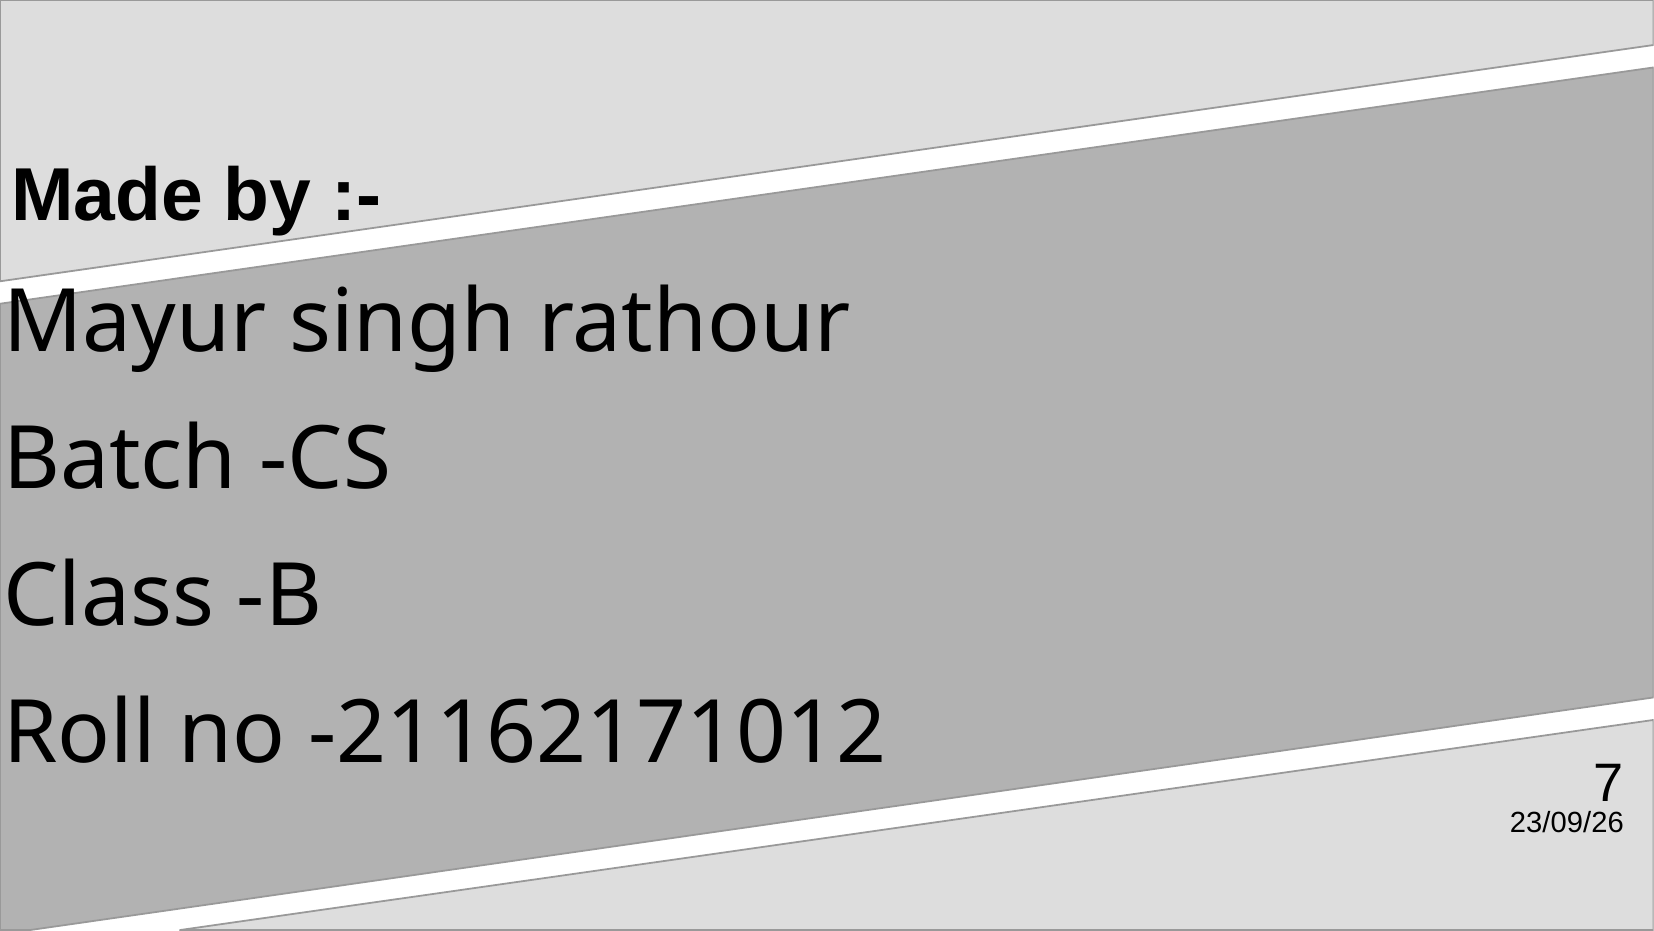

# Made by :-
Mayur singh rathour
Batch -CS
Class -B
Roll no -21162171012
7